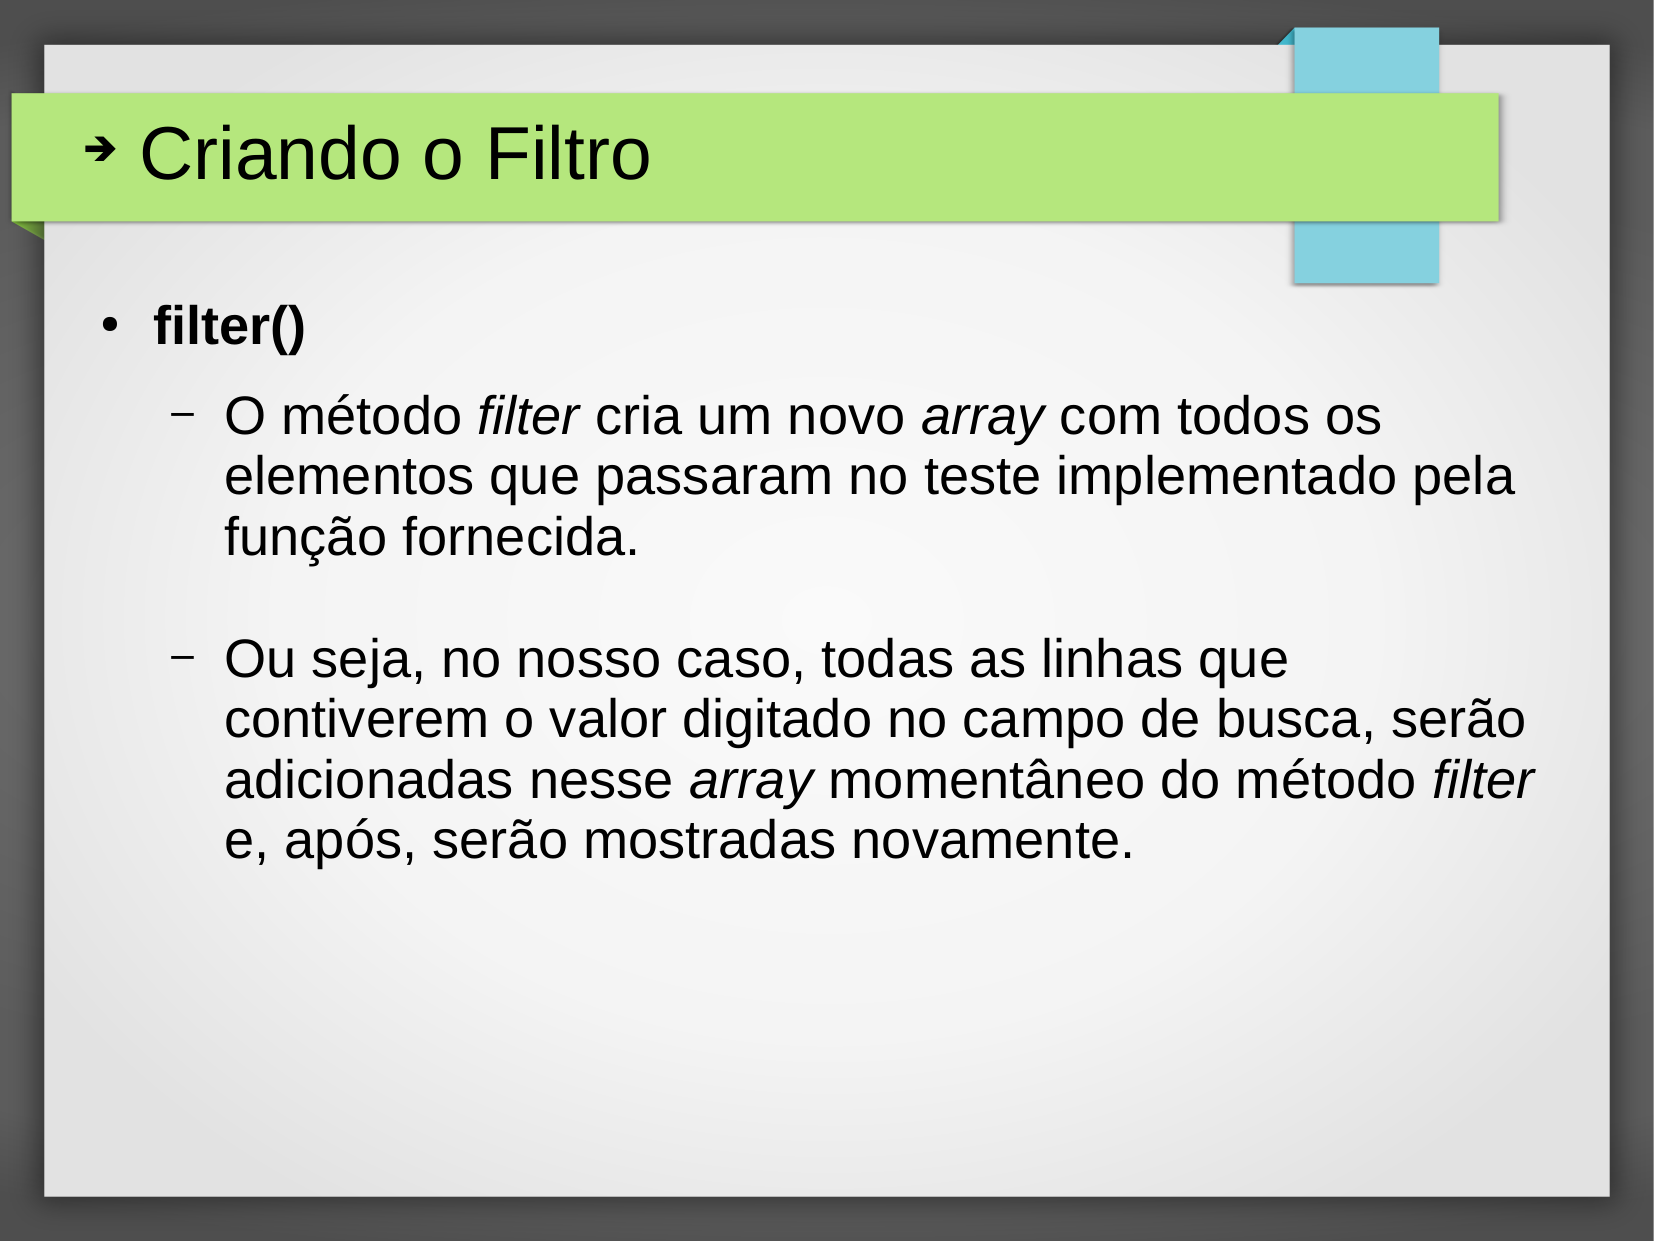

# Criando o Filtro
filter()
O método filter cria um novo array com todos os elementos que passaram no teste implementado pela função fornecida.
Ou seja, no nosso caso, todas as linhas que contiverem o valor digitado no campo de busca, serão adicionadas nesse array momentâneo do método filter e, após, serão mostradas novamente.